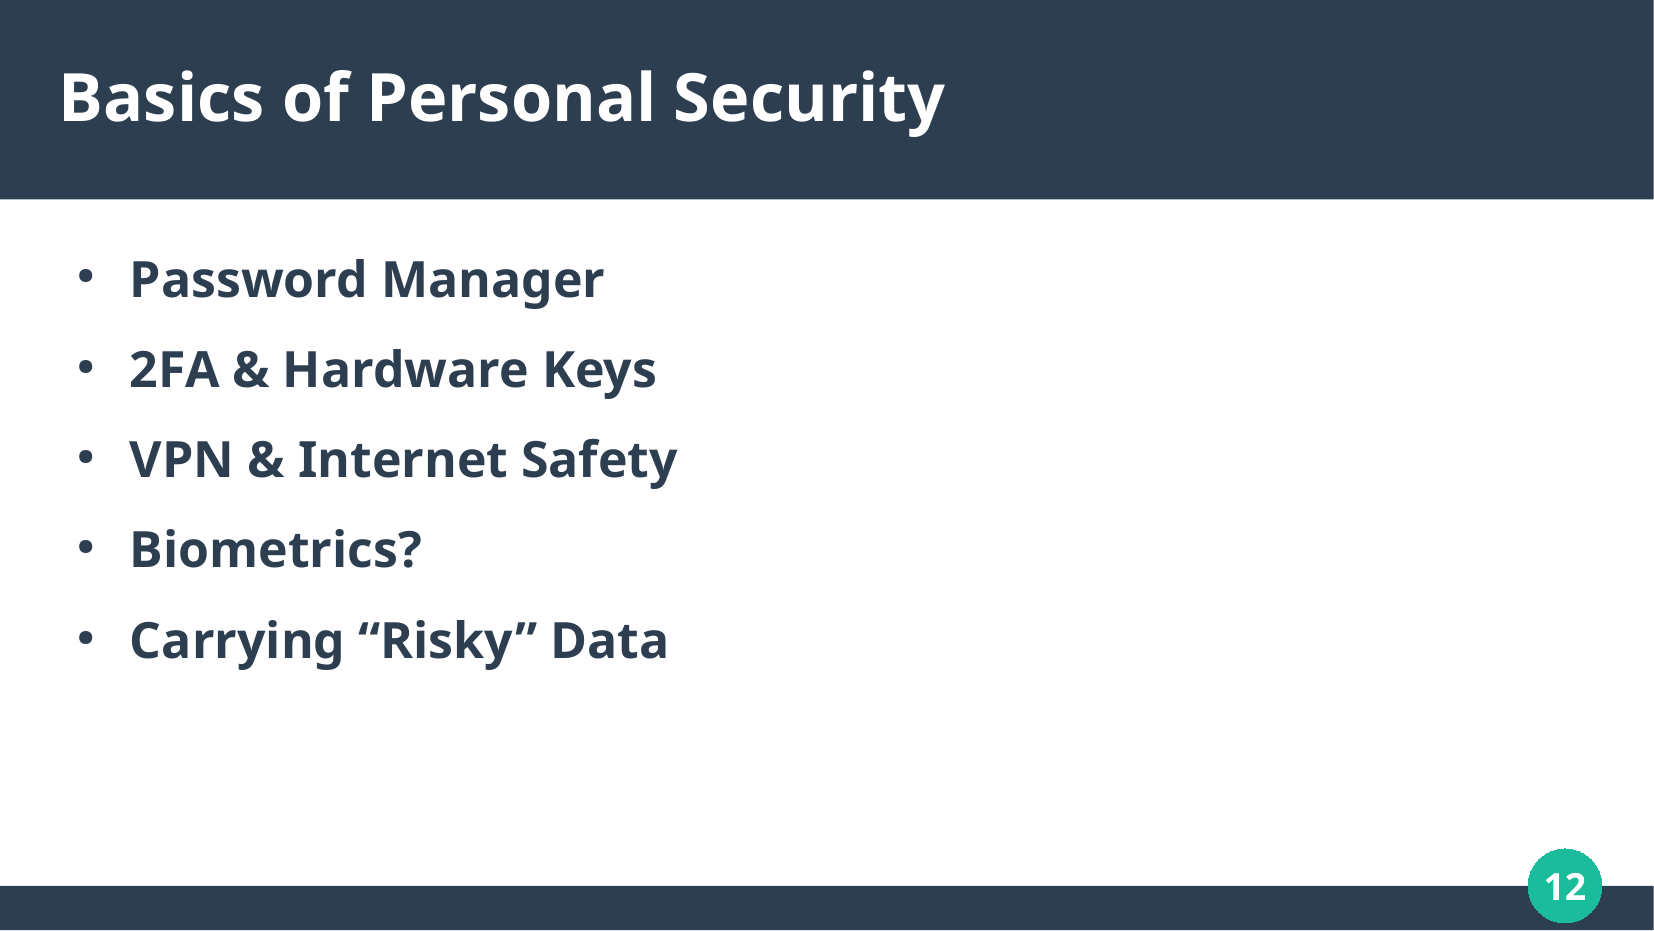

# Basics of Personal Security
Password Manager
2FA & Hardware Keys
VPN & Internet Safety
Biometrics?
Carrying “Risky” Data
12